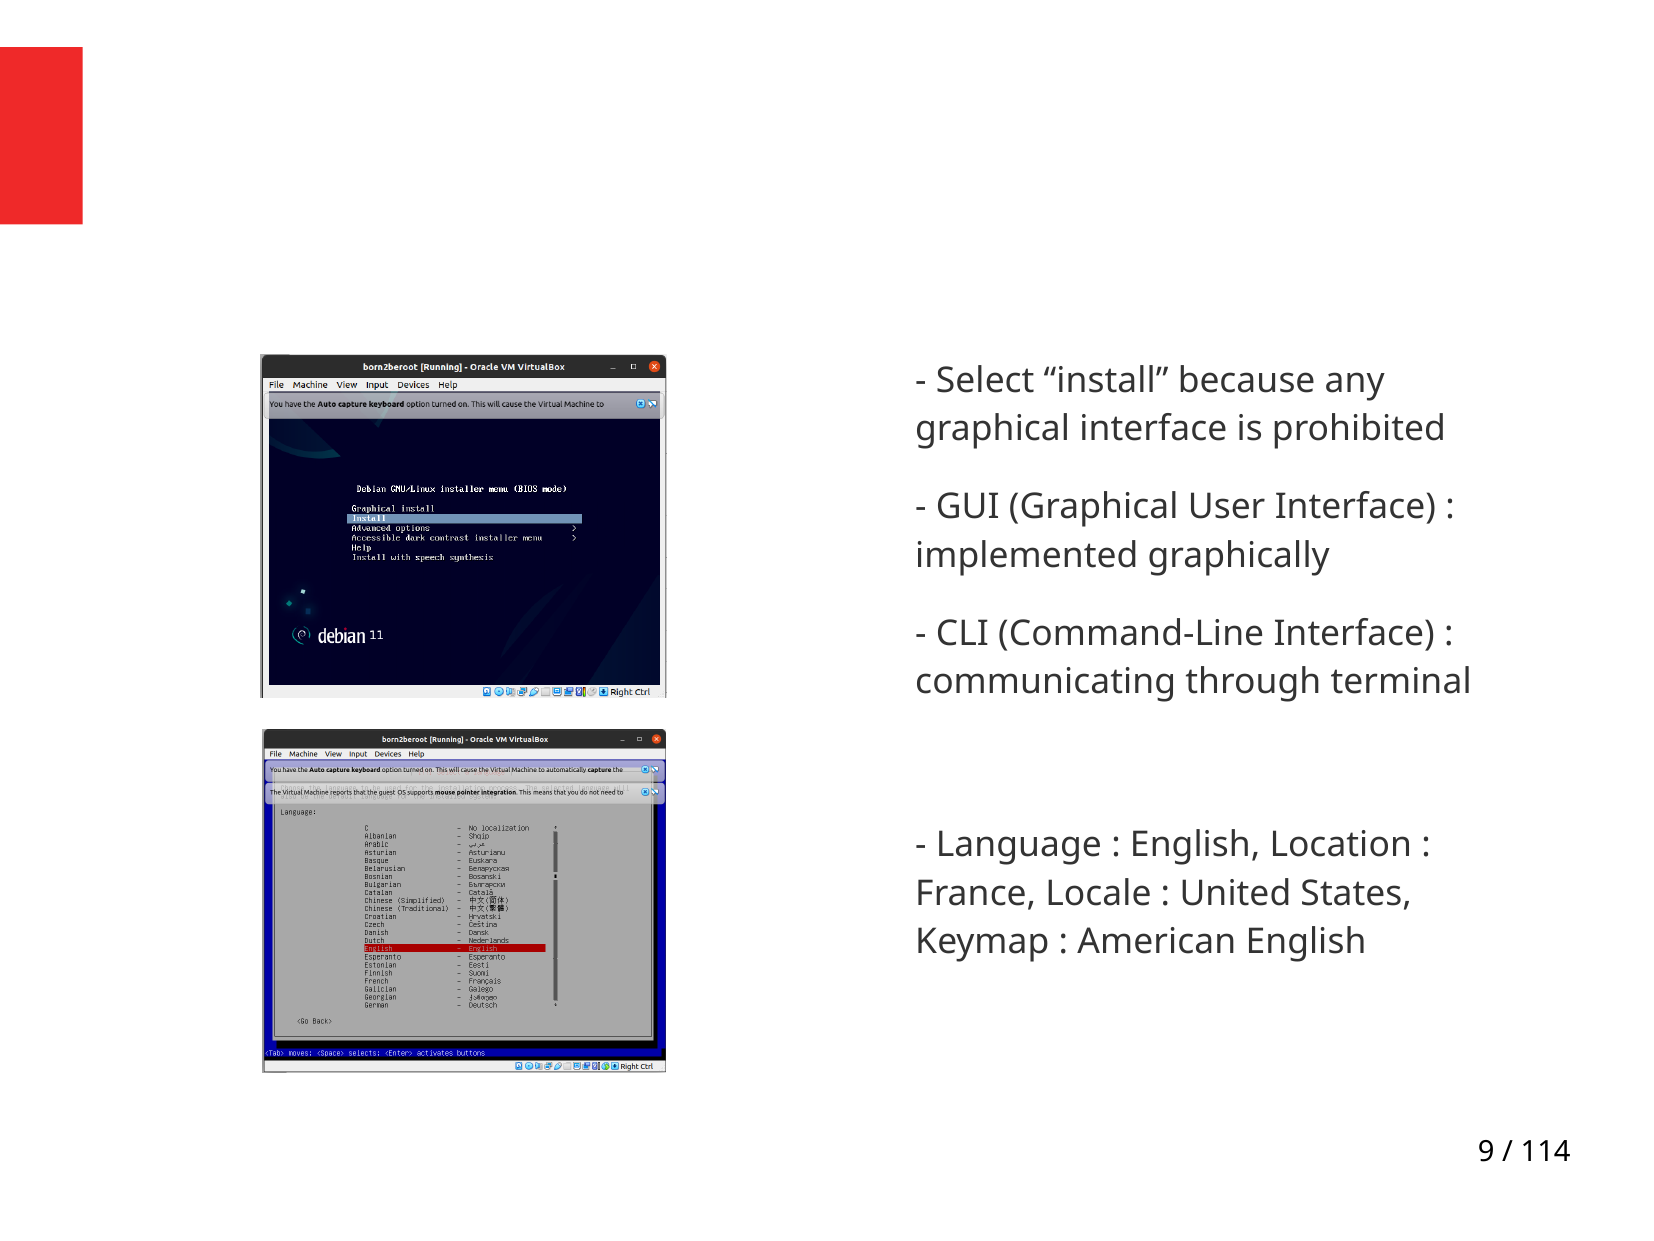

# - Select “install” because any graphical interface is prohibited
- GUI (Graphical User Interface) : implemented graphically
- CLI (Command-Line Interface) : communicating through terminal
- Language : English, Location : France, Locale : United States, Keymap : American English
9